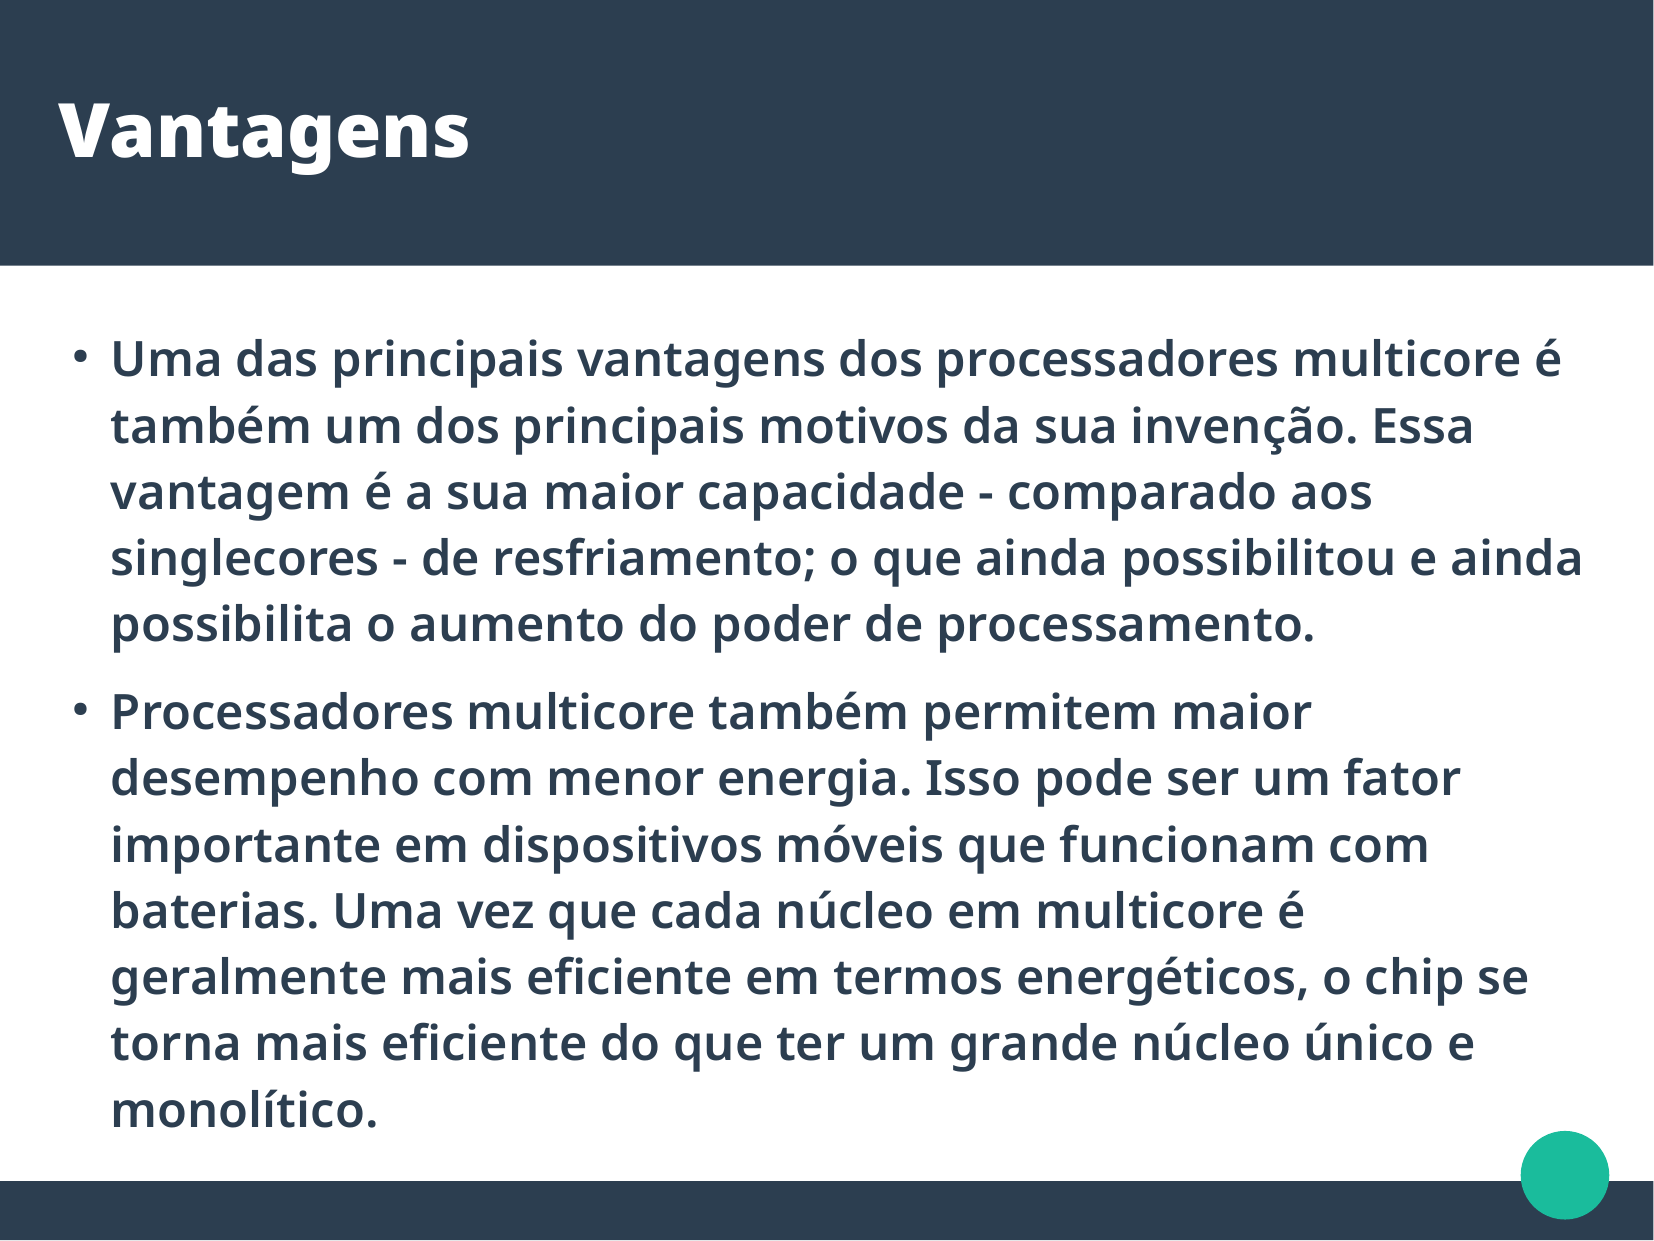

# Vantagens
Uma das principais vantagens dos processadores multicore é também um dos principais motivos da sua invenção. Essa vantagem é a sua maior capacidade - comparado aos singlecores - de resfriamento; o que ainda possibilitou e ainda possibilita o aumento do poder de processamento.
Processadores multicore também permitem maior desempenho com menor energia. Isso pode ser um fator importante em dispositivos móveis que funcionam com baterias. Uma vez que cada núcleo em multicore é geralmente mais eficiente em termos energéticos, o chip se torna mais eficiente do que ter um grande núcleo único e monolítico.